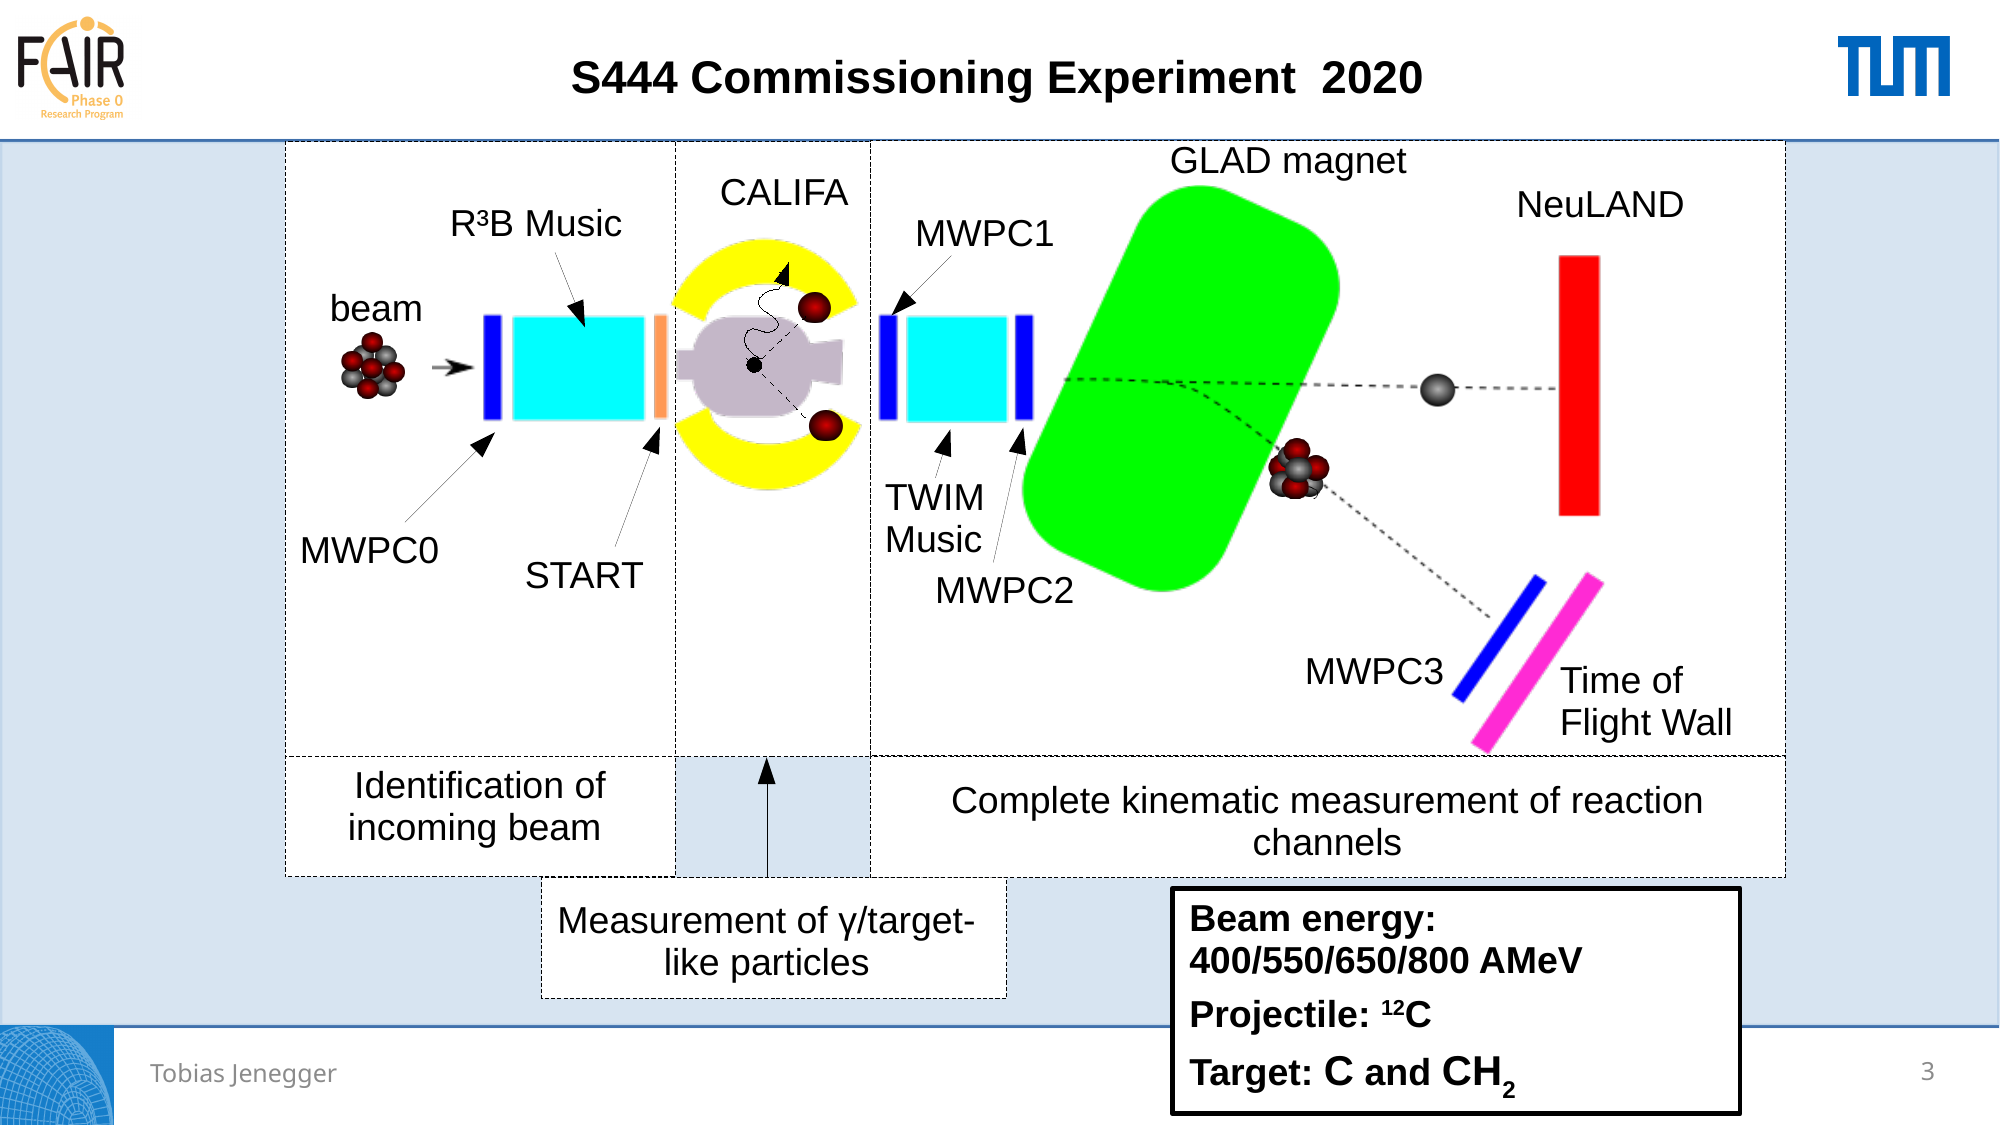

S444 Commissioning Experiment 2020
GLAD magnet
CALIFA
NeuLAND
R³B Music
MWPC1
beam
TWIM Music
MWPC0
START
MWPC2
MWPC3
Time of Flight Wall
Identification of incoming beam
Complete kinematic measurement of reaction channels
Measurement of γ/target-like particles
Beam energy: 400/550/650/800 AMeV
Projectile: 12C
Target: C and CH2
3